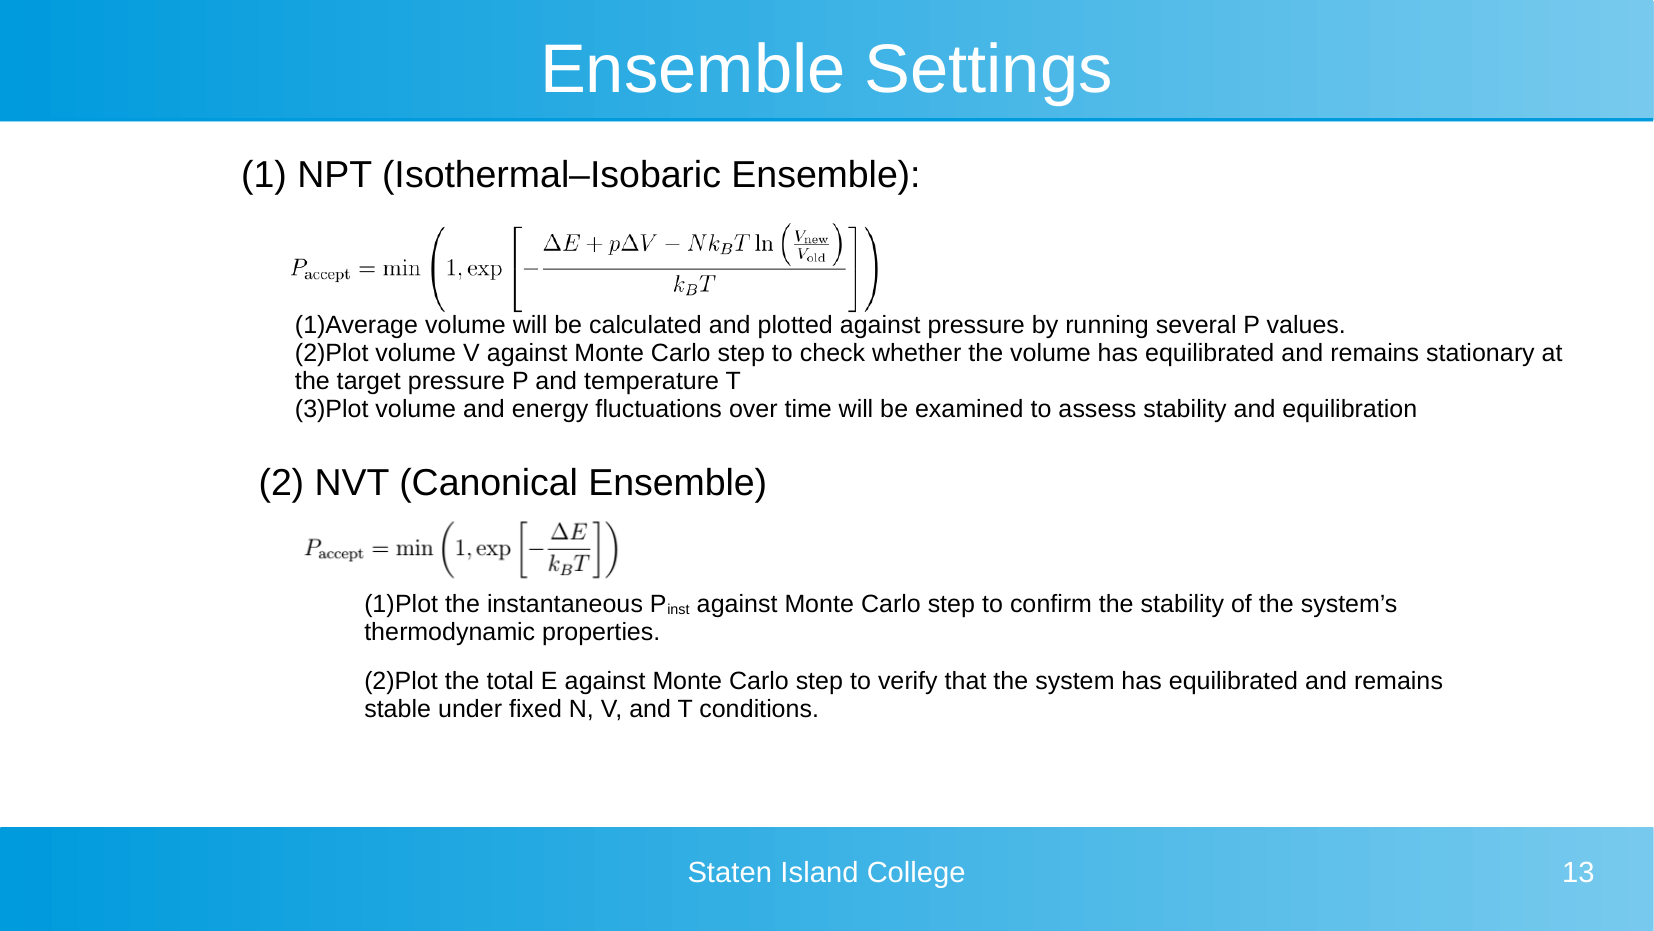

# Ensemble Settings
(1) NPT (Isothermal–Isobaric Ensemble):
(1)Average volume will be calculated and plotted against pressure by running several P values.
(2)Plot volume V against Monte Carlo step to check whether the volume has equilibrated and remains stationary at the target pressure P and temperature T
(3)Plot volume and energy fluctuations over time will be examined to assess stability and equilibration
(2) NVT (Canonical Ensemble)
(1)Plot the instantaneous Pinst against Monte Carlo step to confirm the stability of the system’s thermodynamic properties.
(2)Plot the total E against Monte Carlo step to verify that the system has equilibrated and remains stable under fixed N, V, and T conditions.
Staten Island College
13